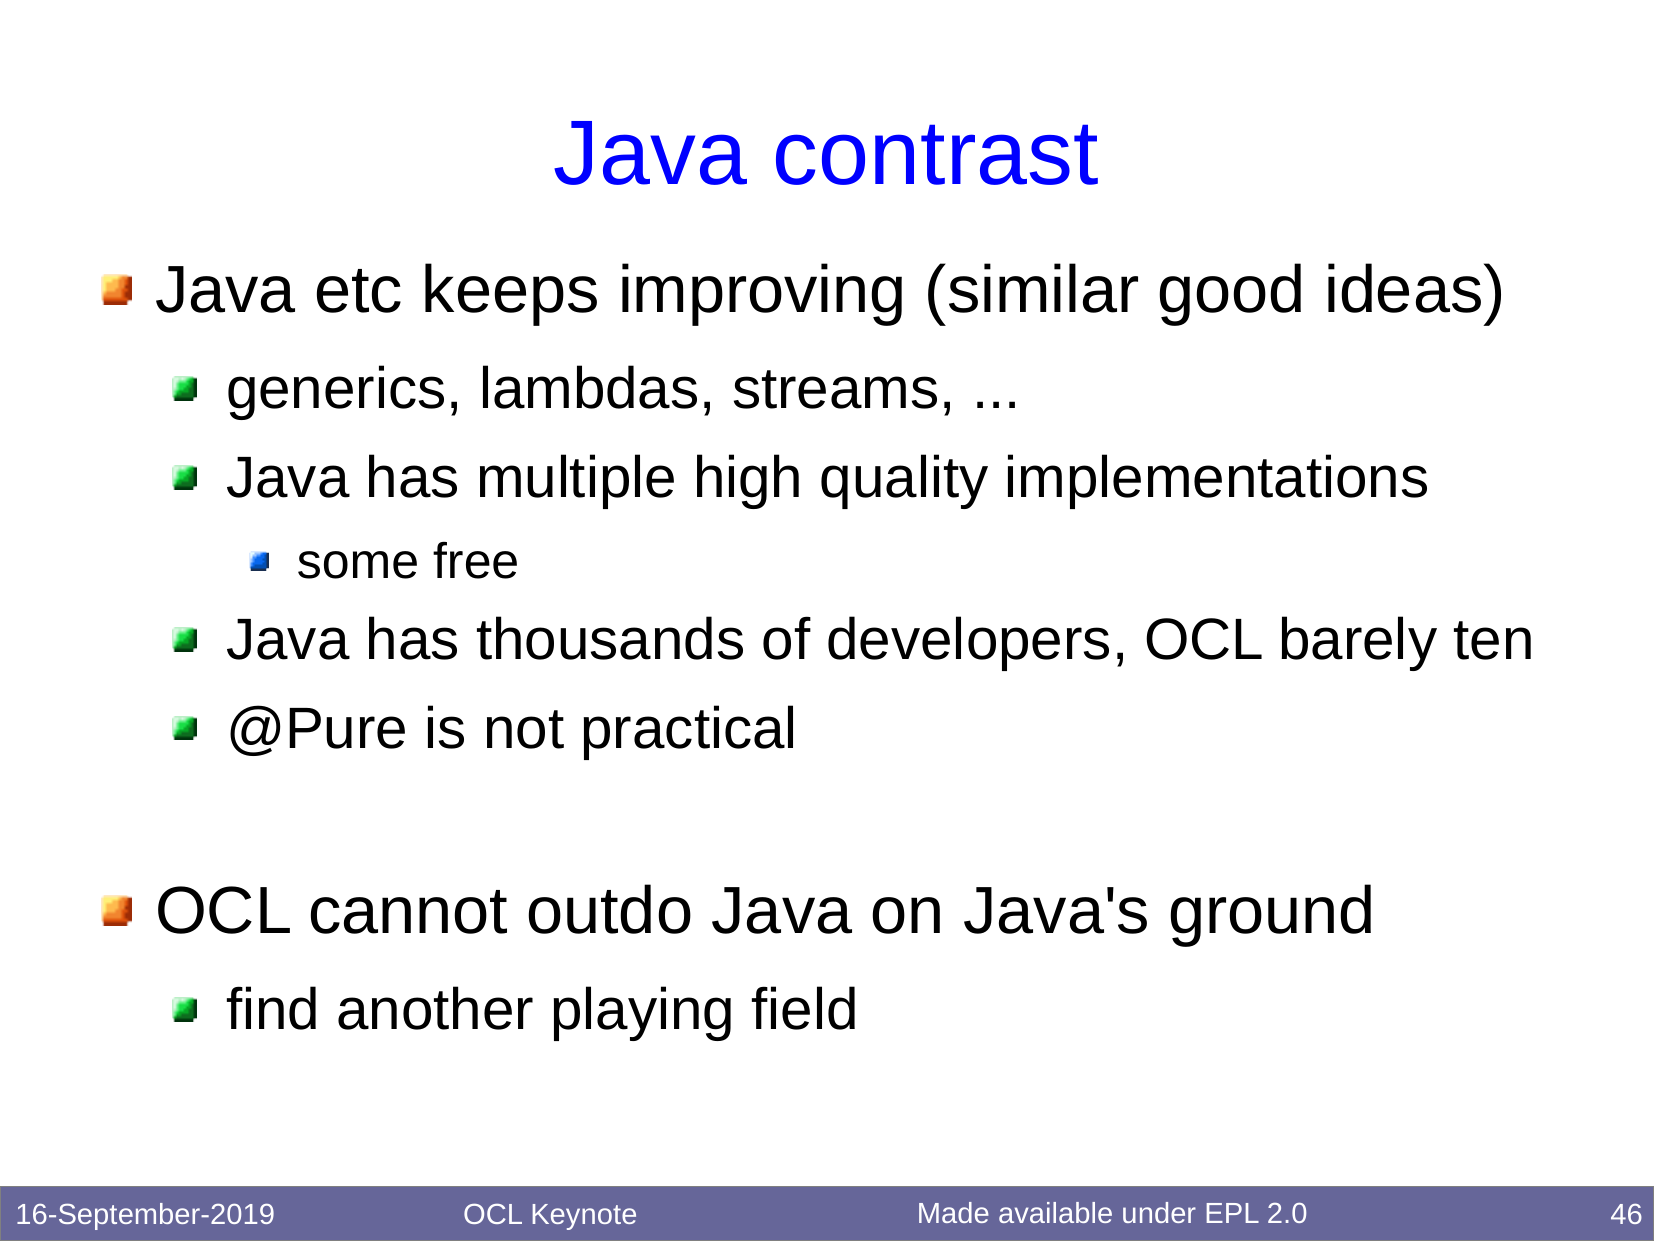

# Java contrast
Java etc keeps improving (similar good ideas)
generics, lambdas, streams, ...
Java has multiple high quality implementations
some free
Java has thousands of developers, OCL barely ten
@Pure is not practical
OCL cannot outdo Java on Java's ground
find another playing field
16-September-2019
OCL Keynote
46